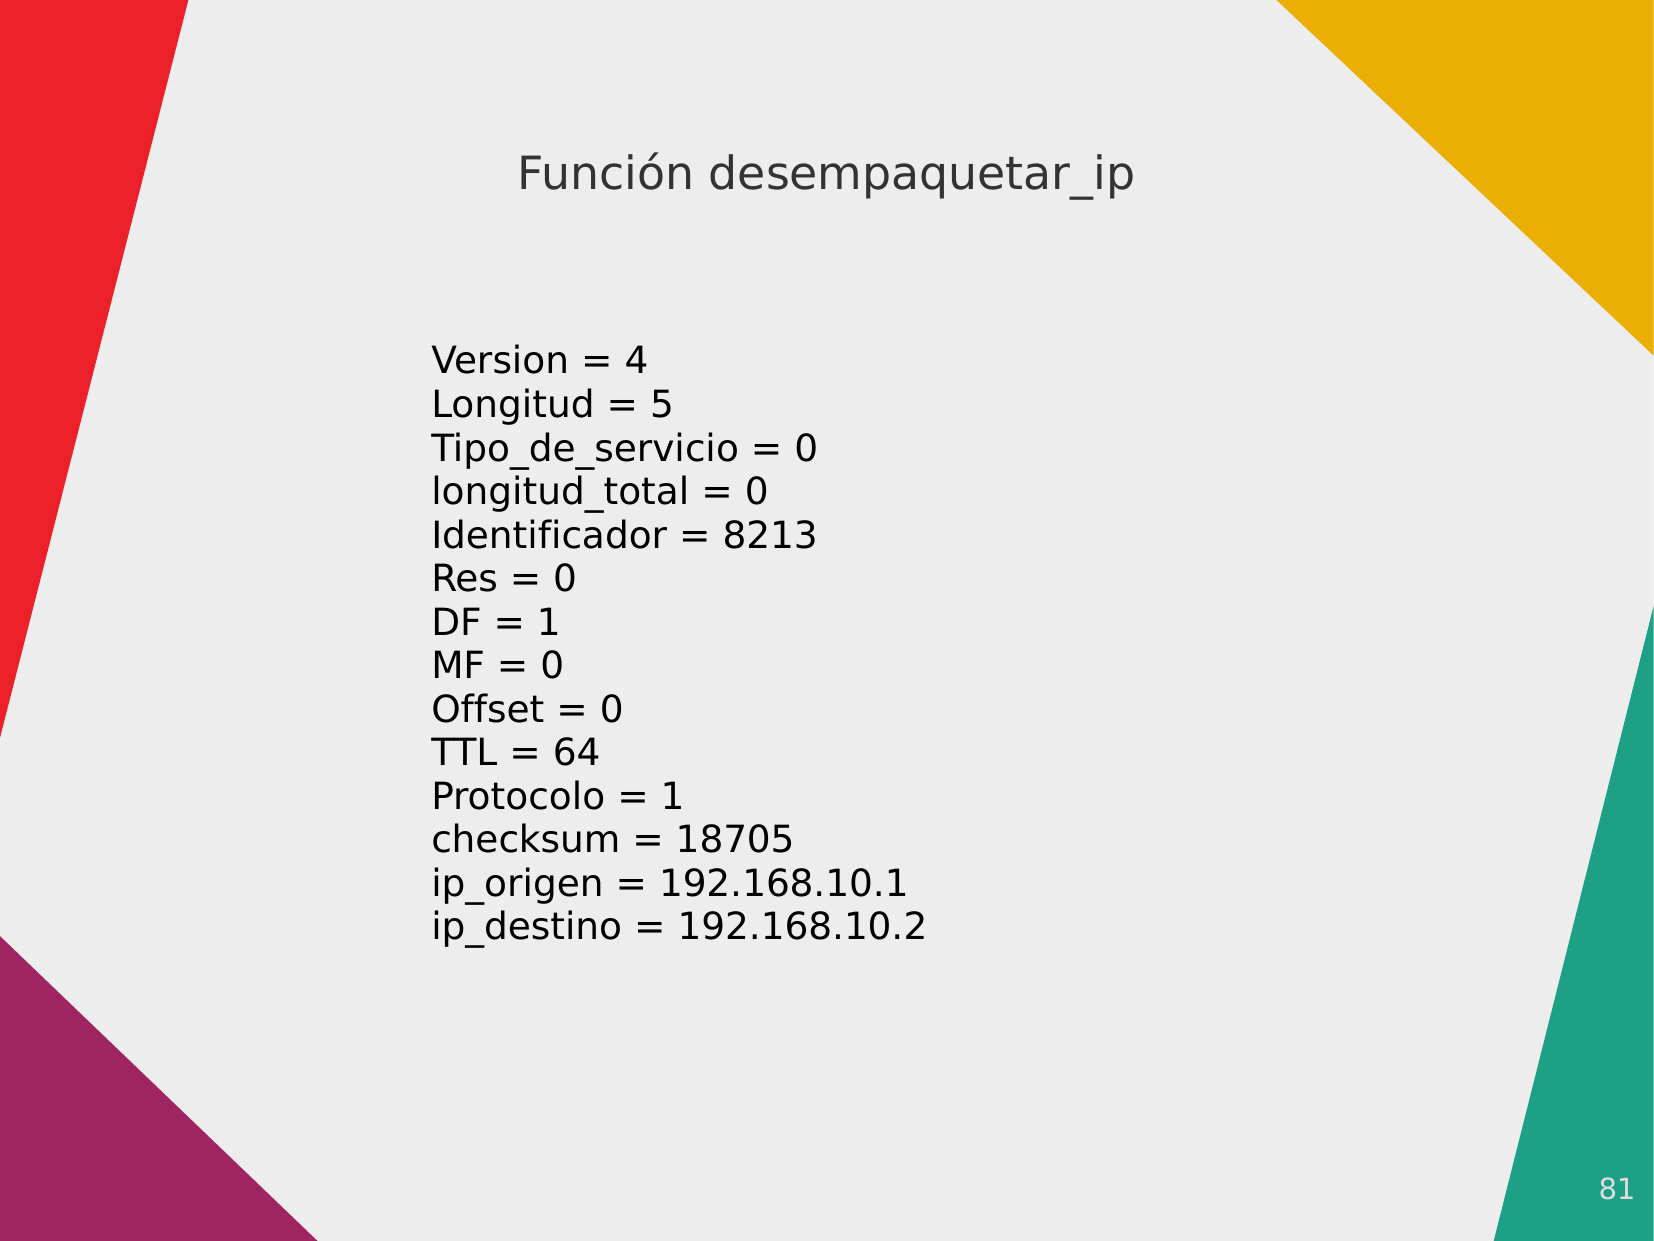

Función desempaquetar_ip
Version = 4
Longitud = 5
Tipo_de_servicio = 0
longitud_total = 0
Identificador = 8213
Res = 0
DF = 1
MF = 0
Offset = 0
TTL = 64
Protocolo = 1
checksum = 18705
ip_origen = 192.168.10.1
ip_destino = 192.168.10.2
81